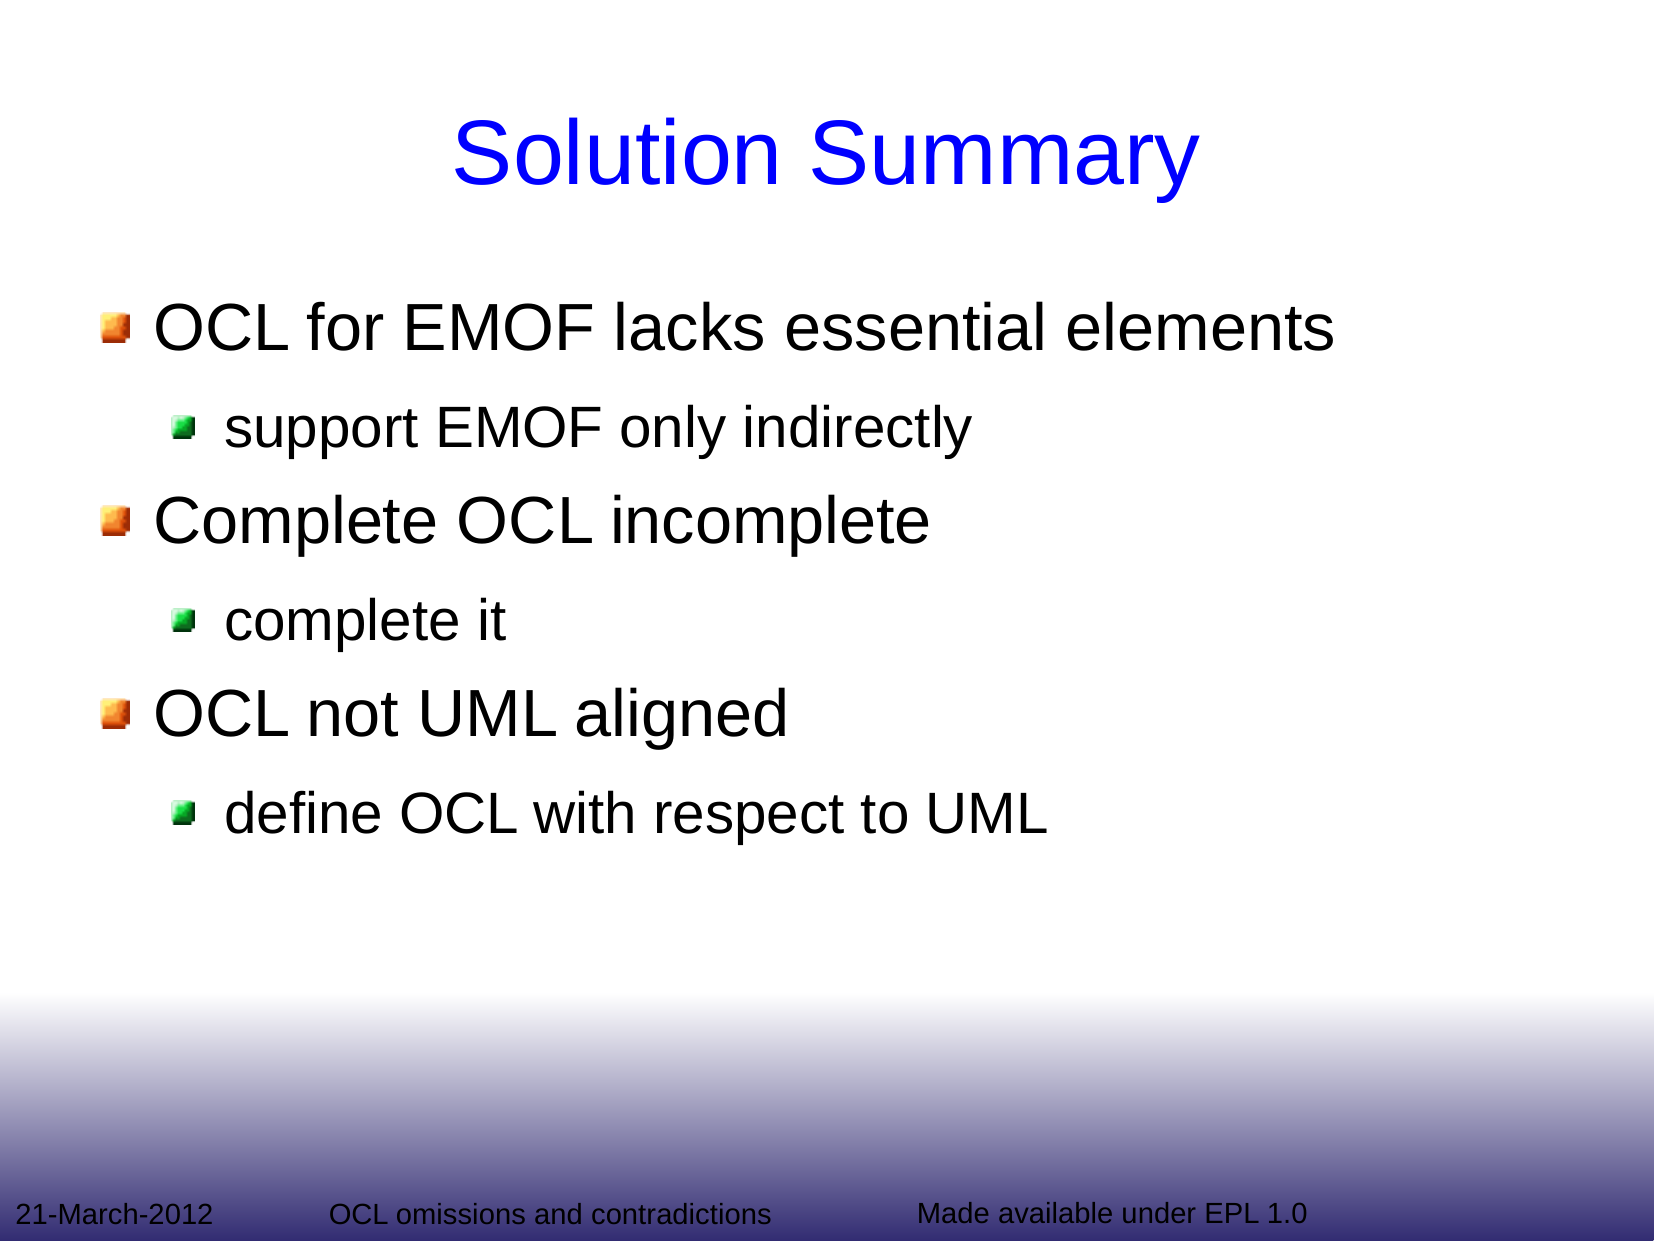

# Solution Summary
OCL for EMOF lacks essential elements
support EMOF only indirectly
Complete OCL incomplete
complete it
OCL not UML aligned
define OCL with respect to UML
21-March-2012
OCL omissions and contradictions